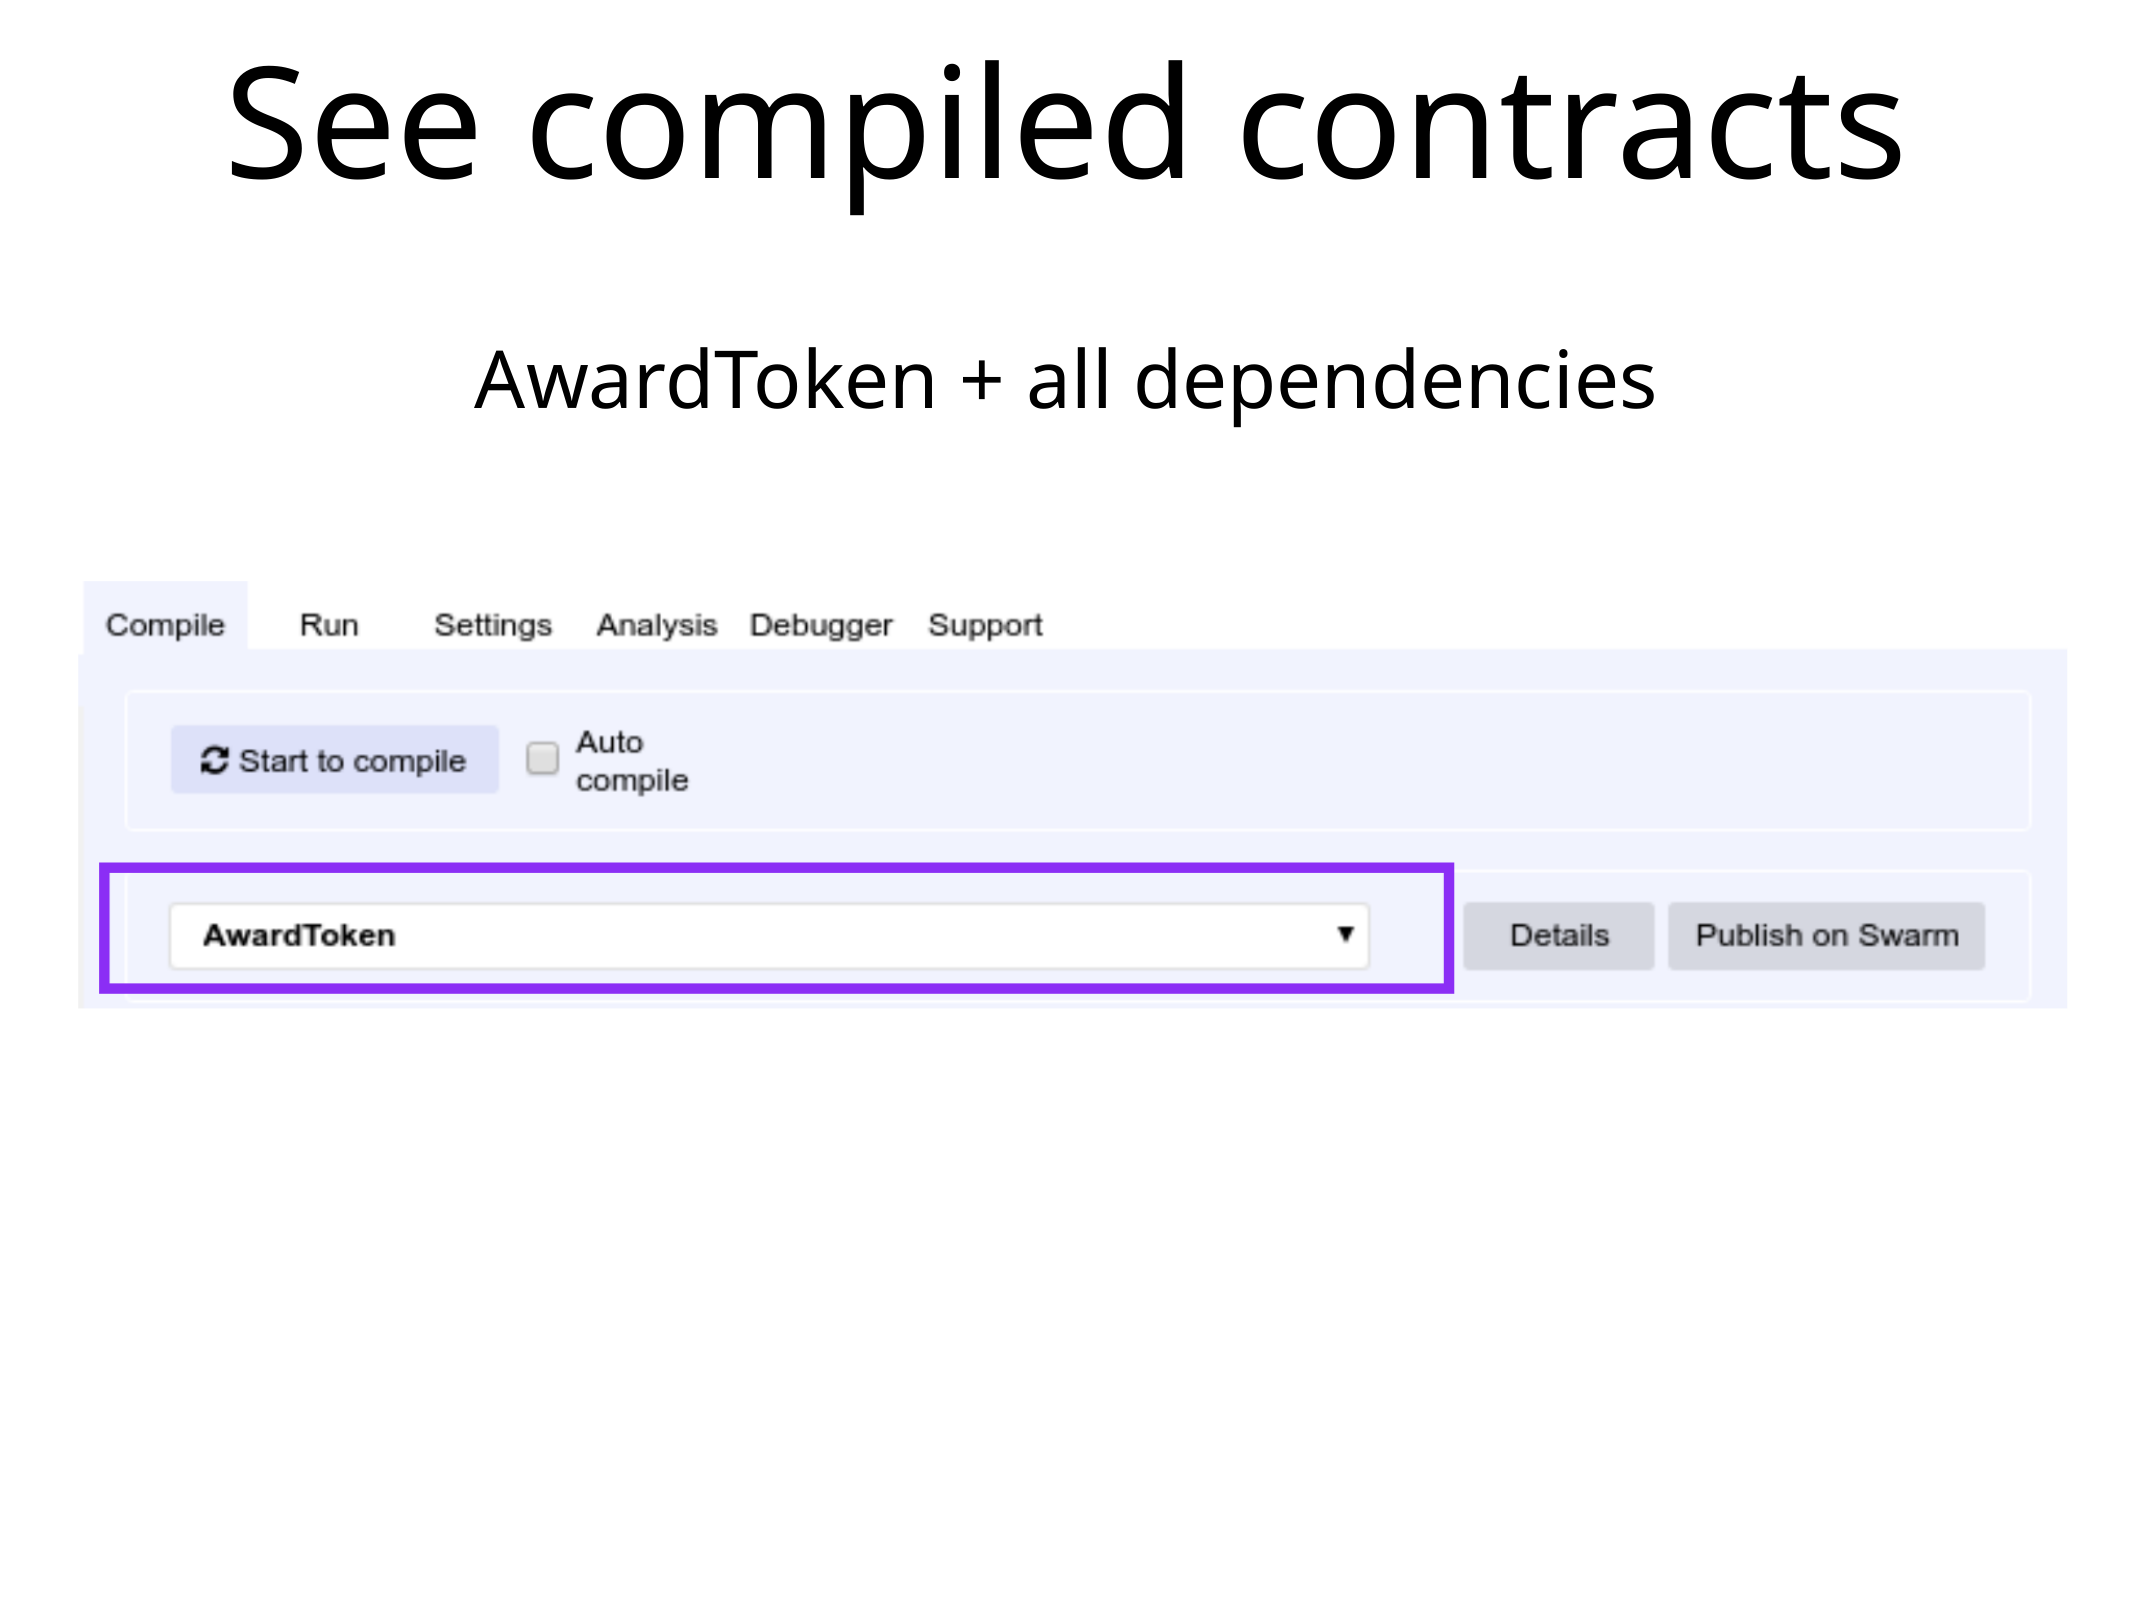

# See compiled contracts
AwardToken + all dependencies
( when dependencies.js is the active file )